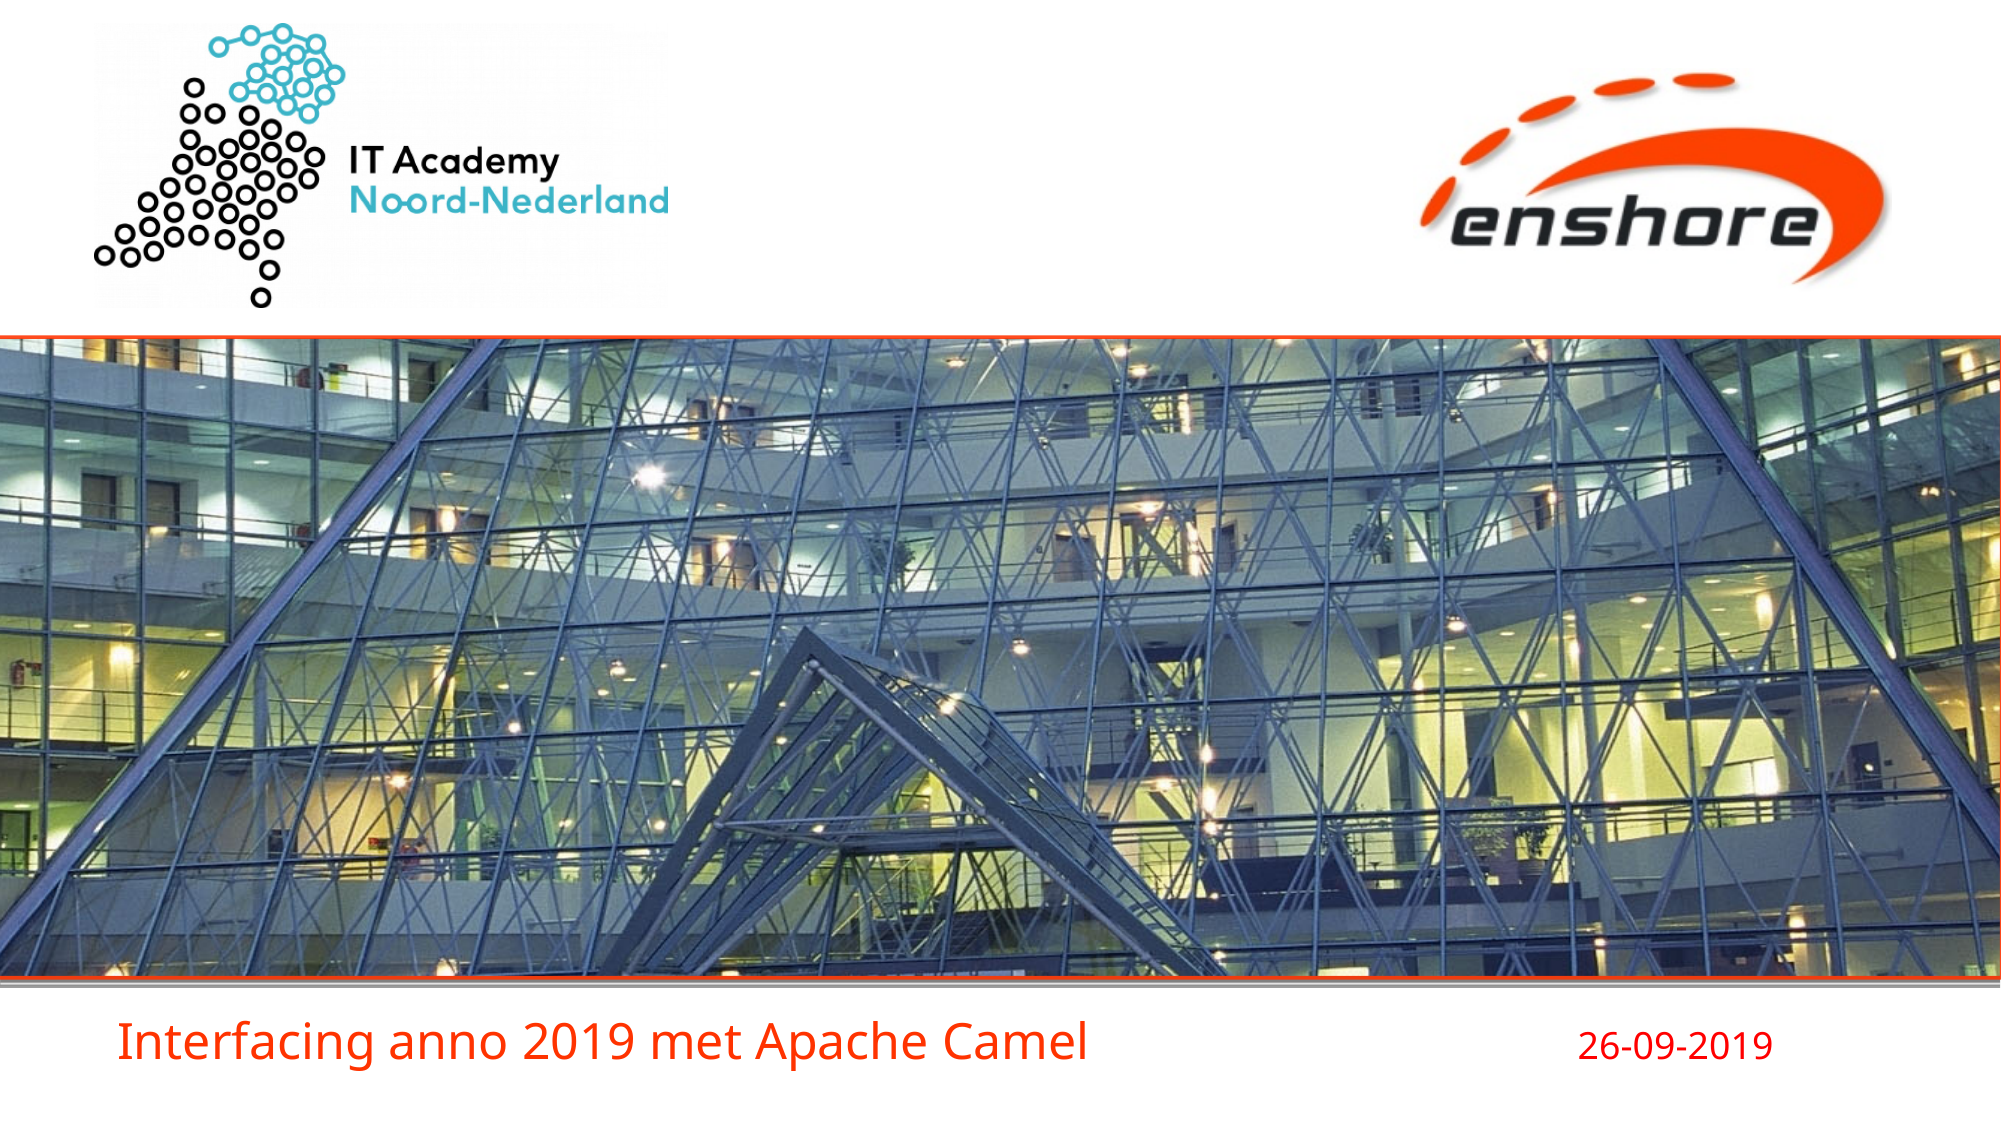

# Interfacing anno 2019 met Apache Camel
26-09-2019